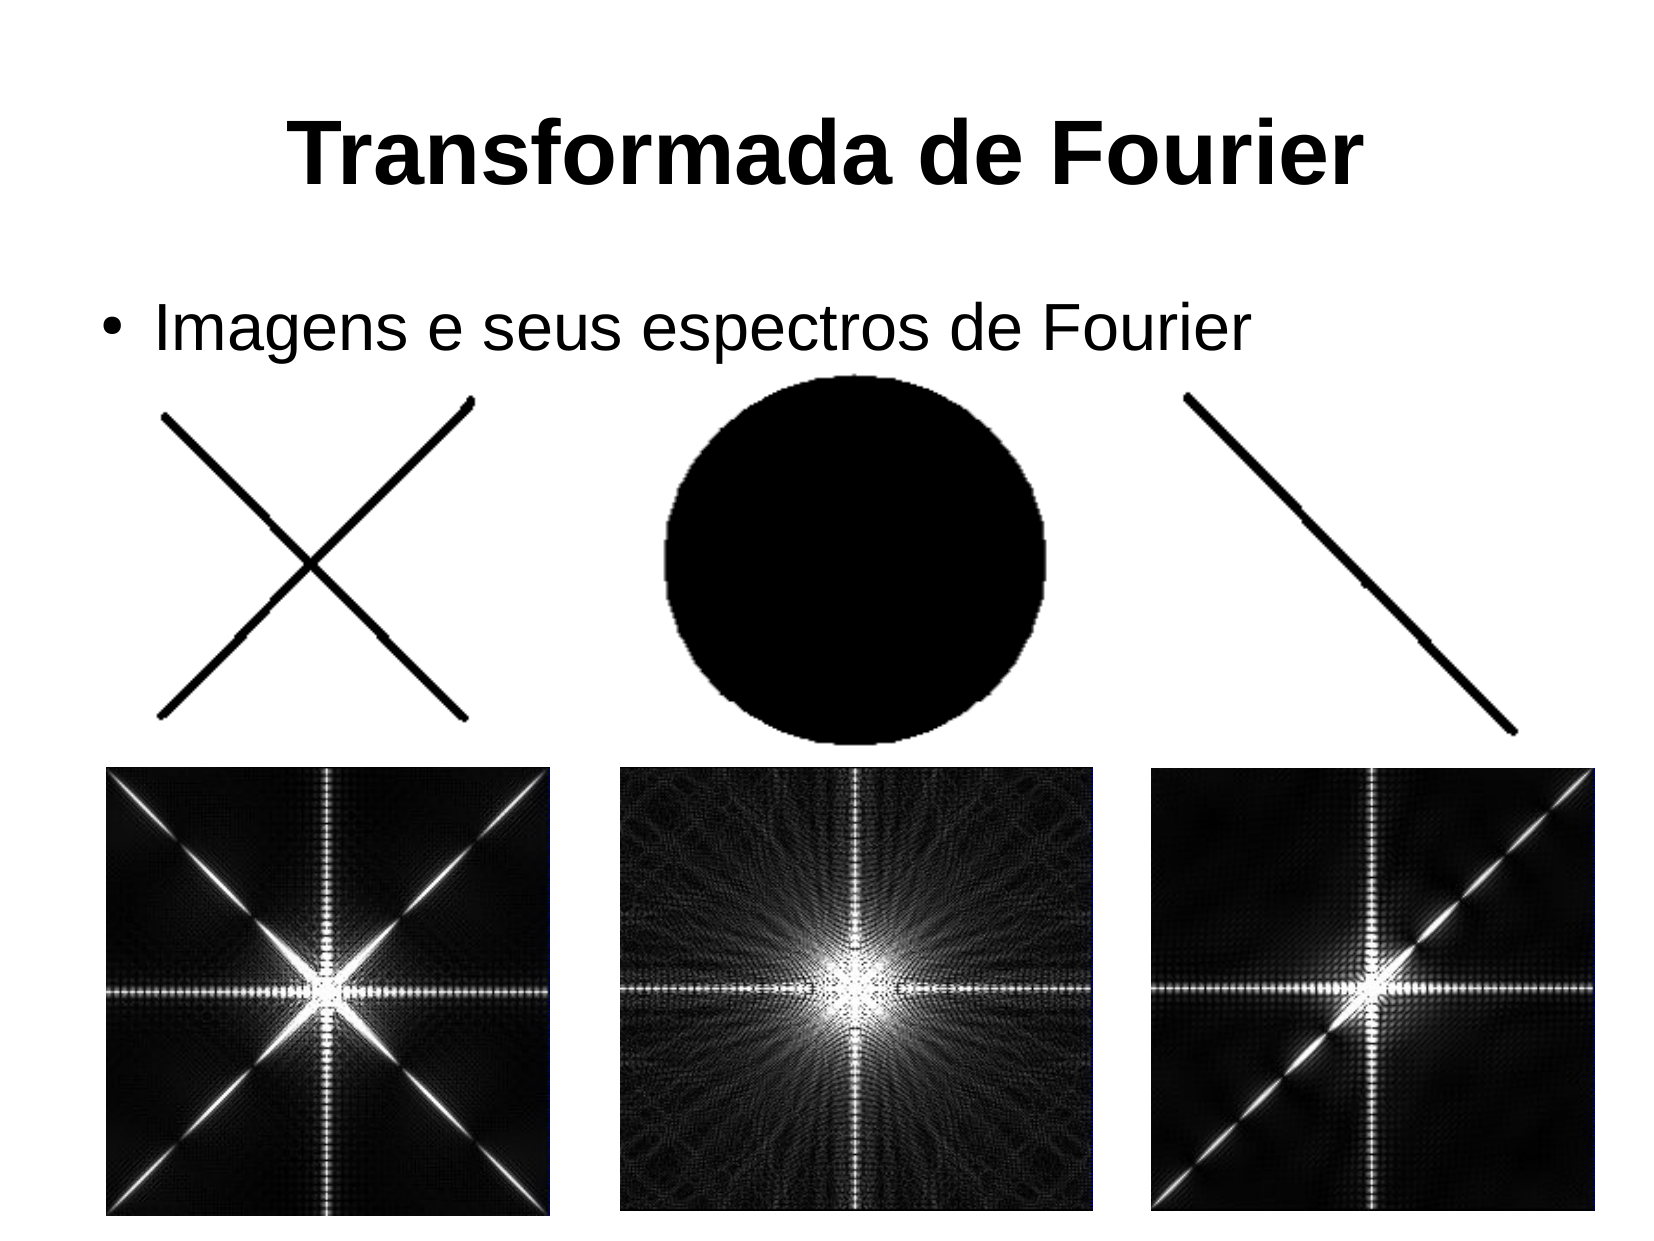

# Transformada de Fourier
Imagens e seus espectros de Fourier